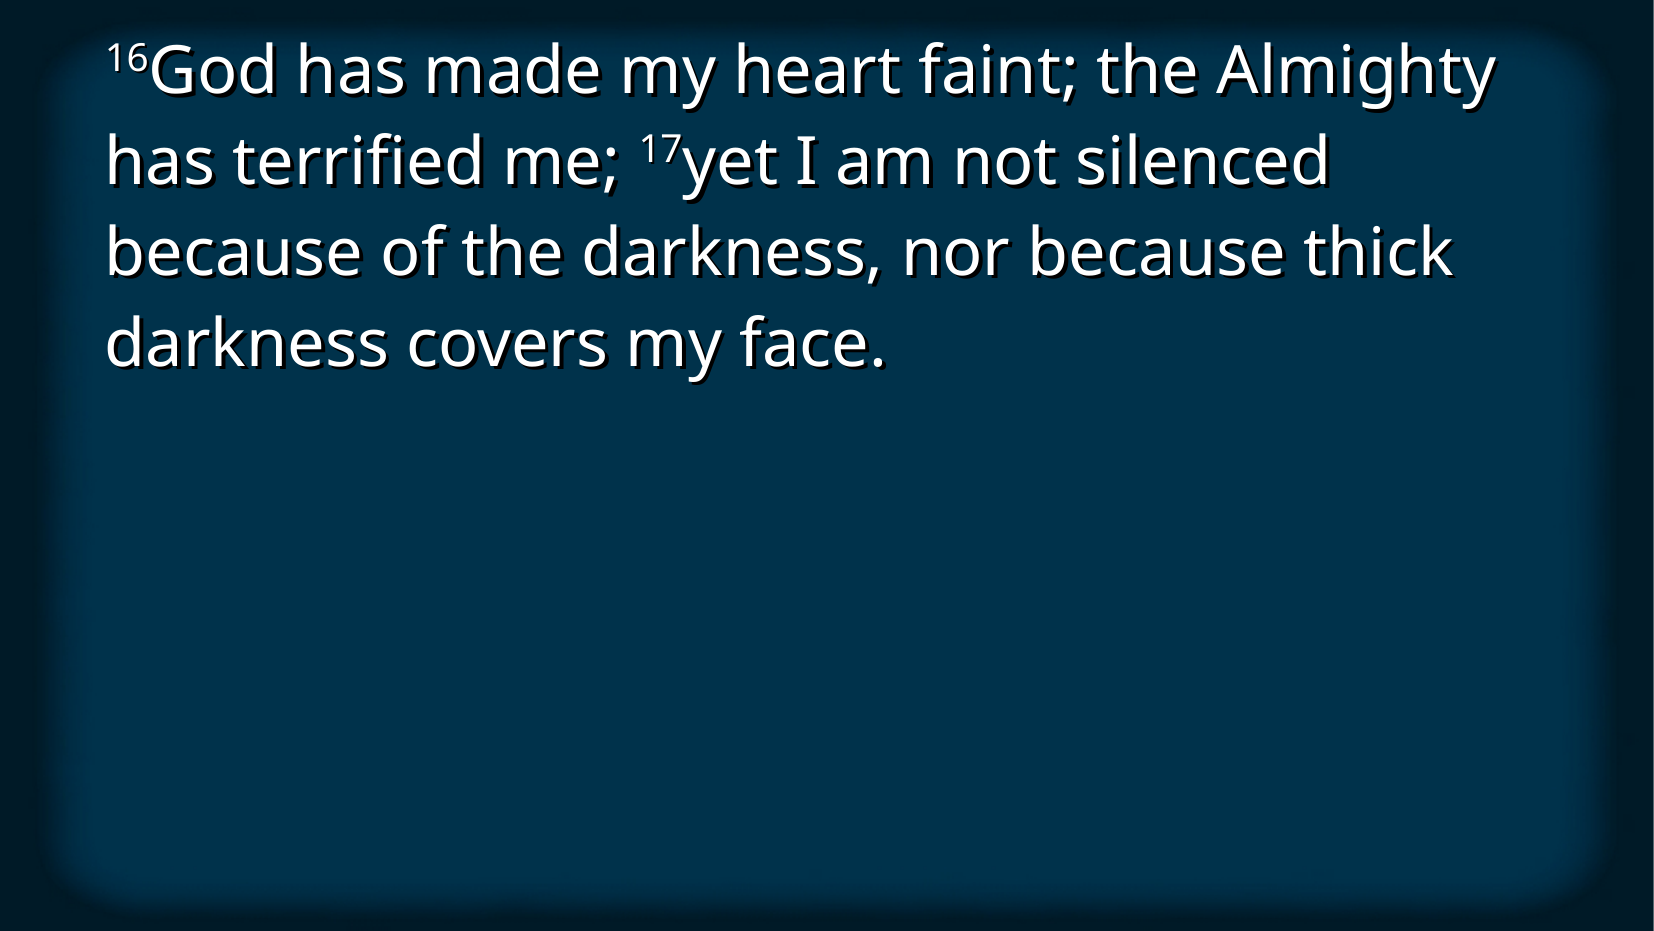

16God has made my heart faint; the Almighty has terrified me; 17yet I am not silenced because of the darkness, nor because thick darkness covers my face.